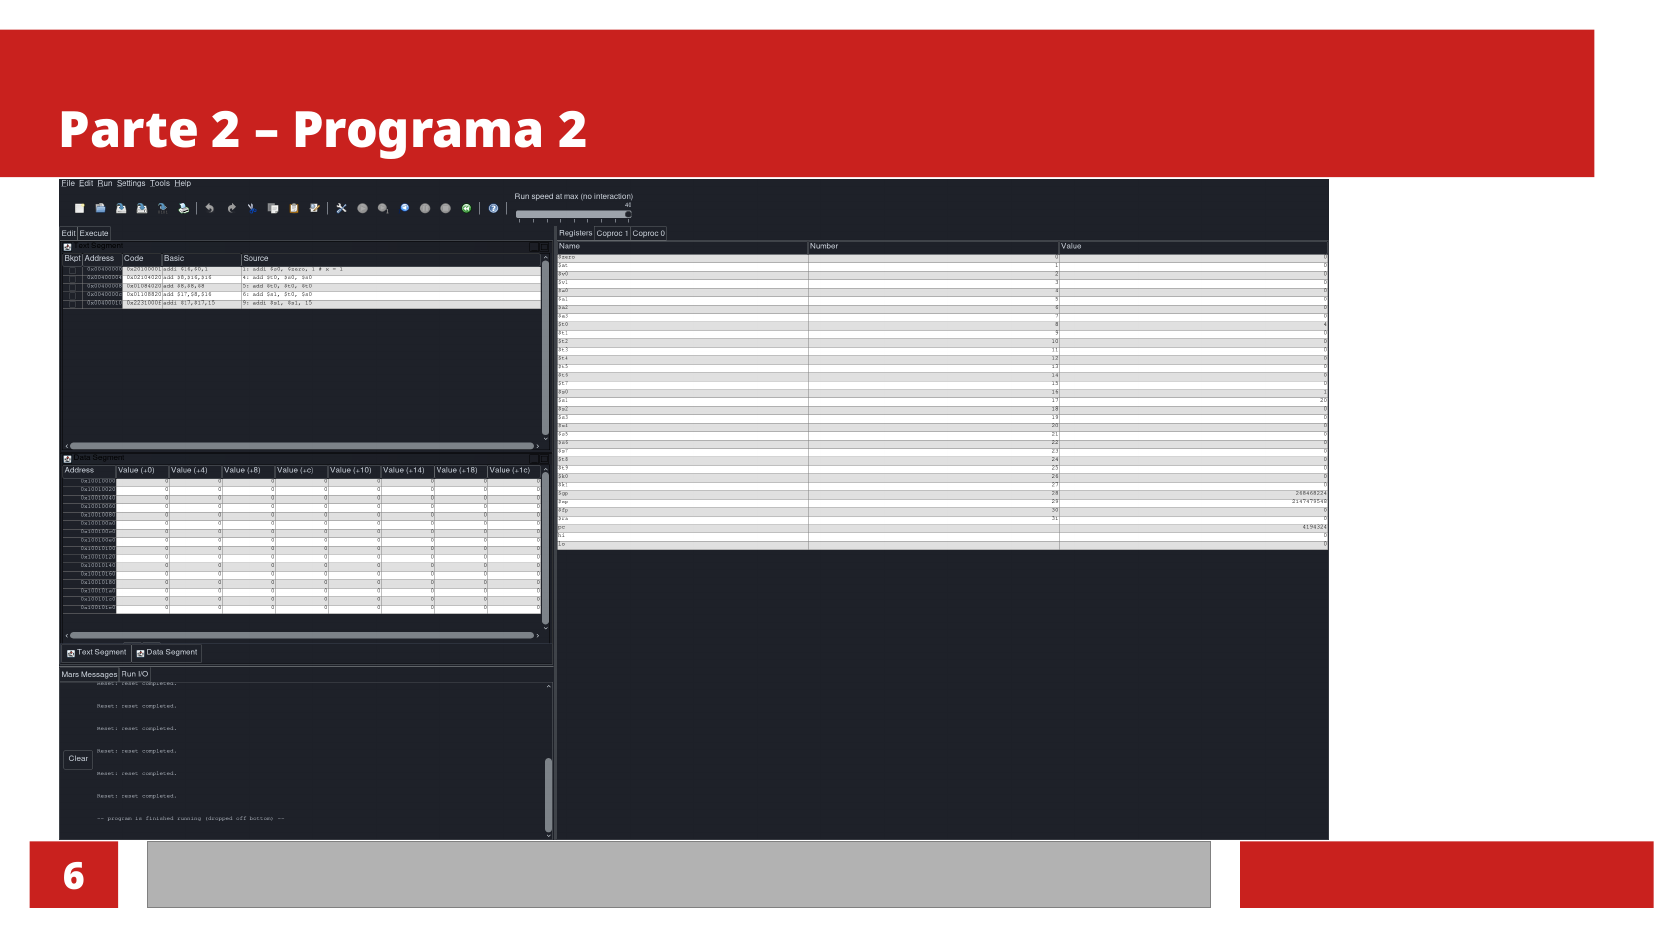

# Parte 2 – Programa 2
6